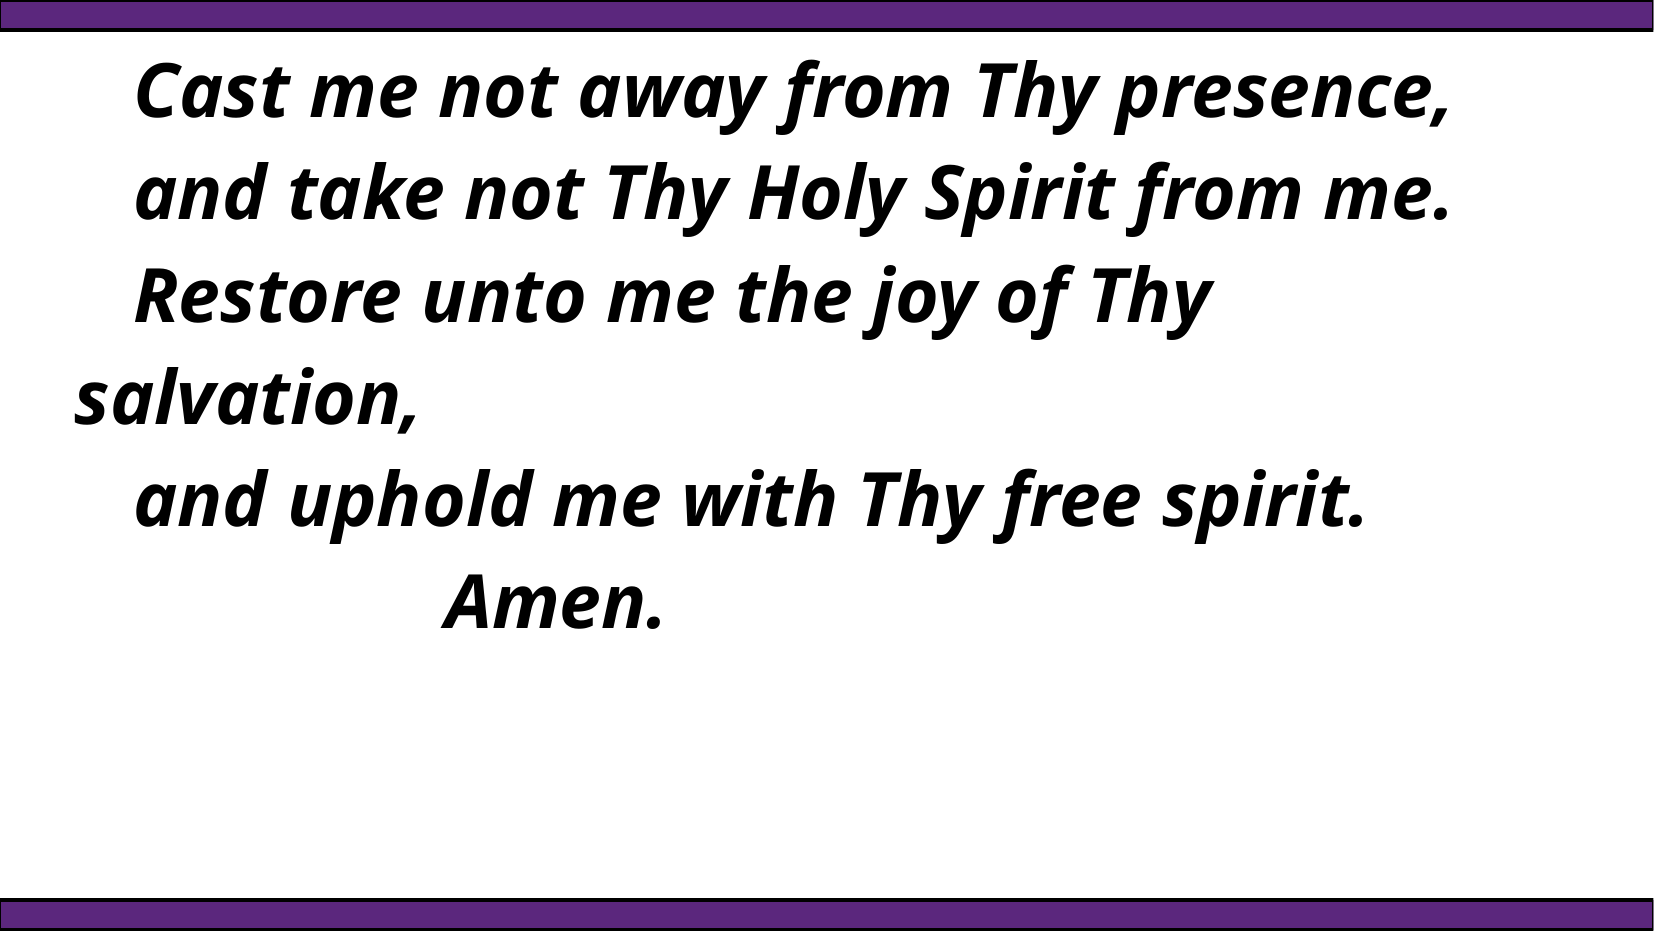

Cast me not away from Thy presence,
 and take not Thy Holy Spirit from me.
 Restore unto me the joy of Thy salvation,
 and uphold me with Thy free spirit.
 Amen.